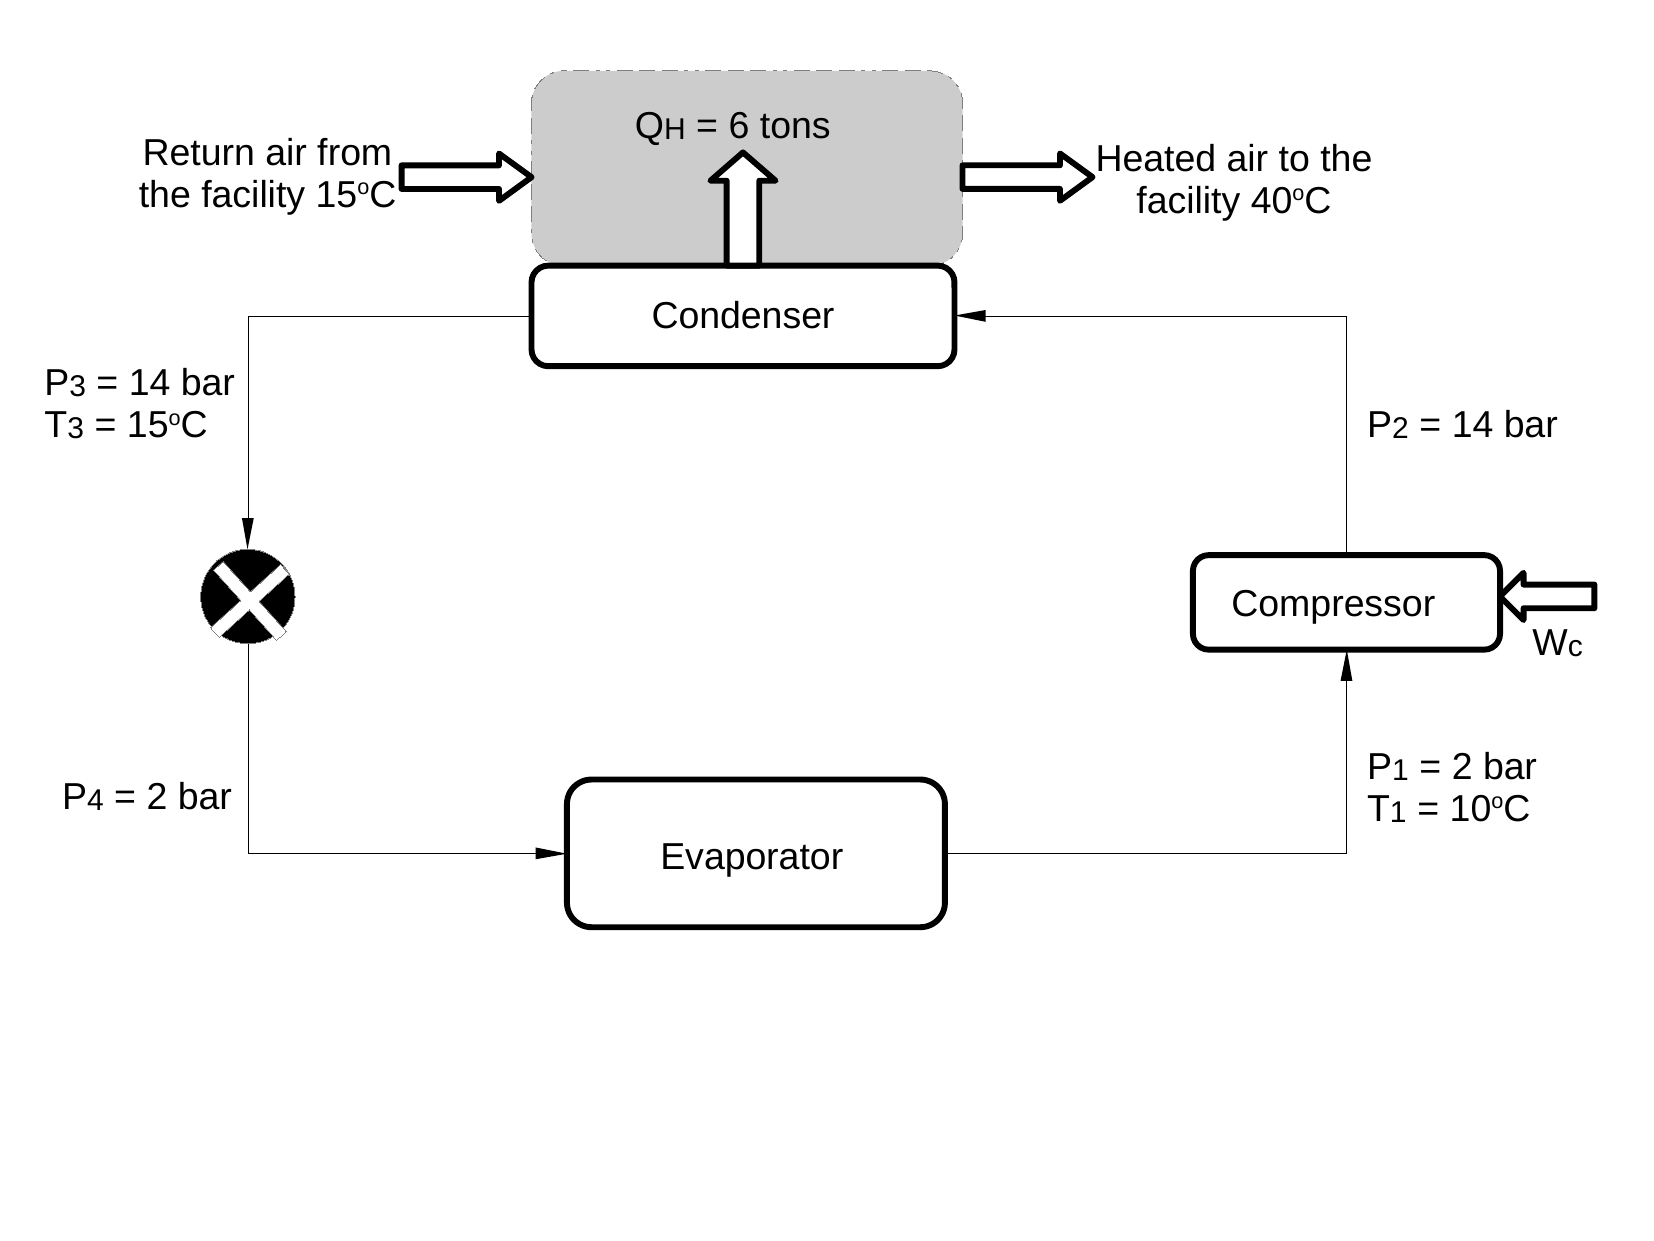

QH = 6 tons
Return air from
the facility 15oC
Heated air to the
facility 40oC
Condenser
P3 = 14 bar
T3 = 15oC
P2 = 14 bar
Compressor
Wc
P1 = 2 bar
T1 = 10oC
P4 = 2 bar
Evaporator